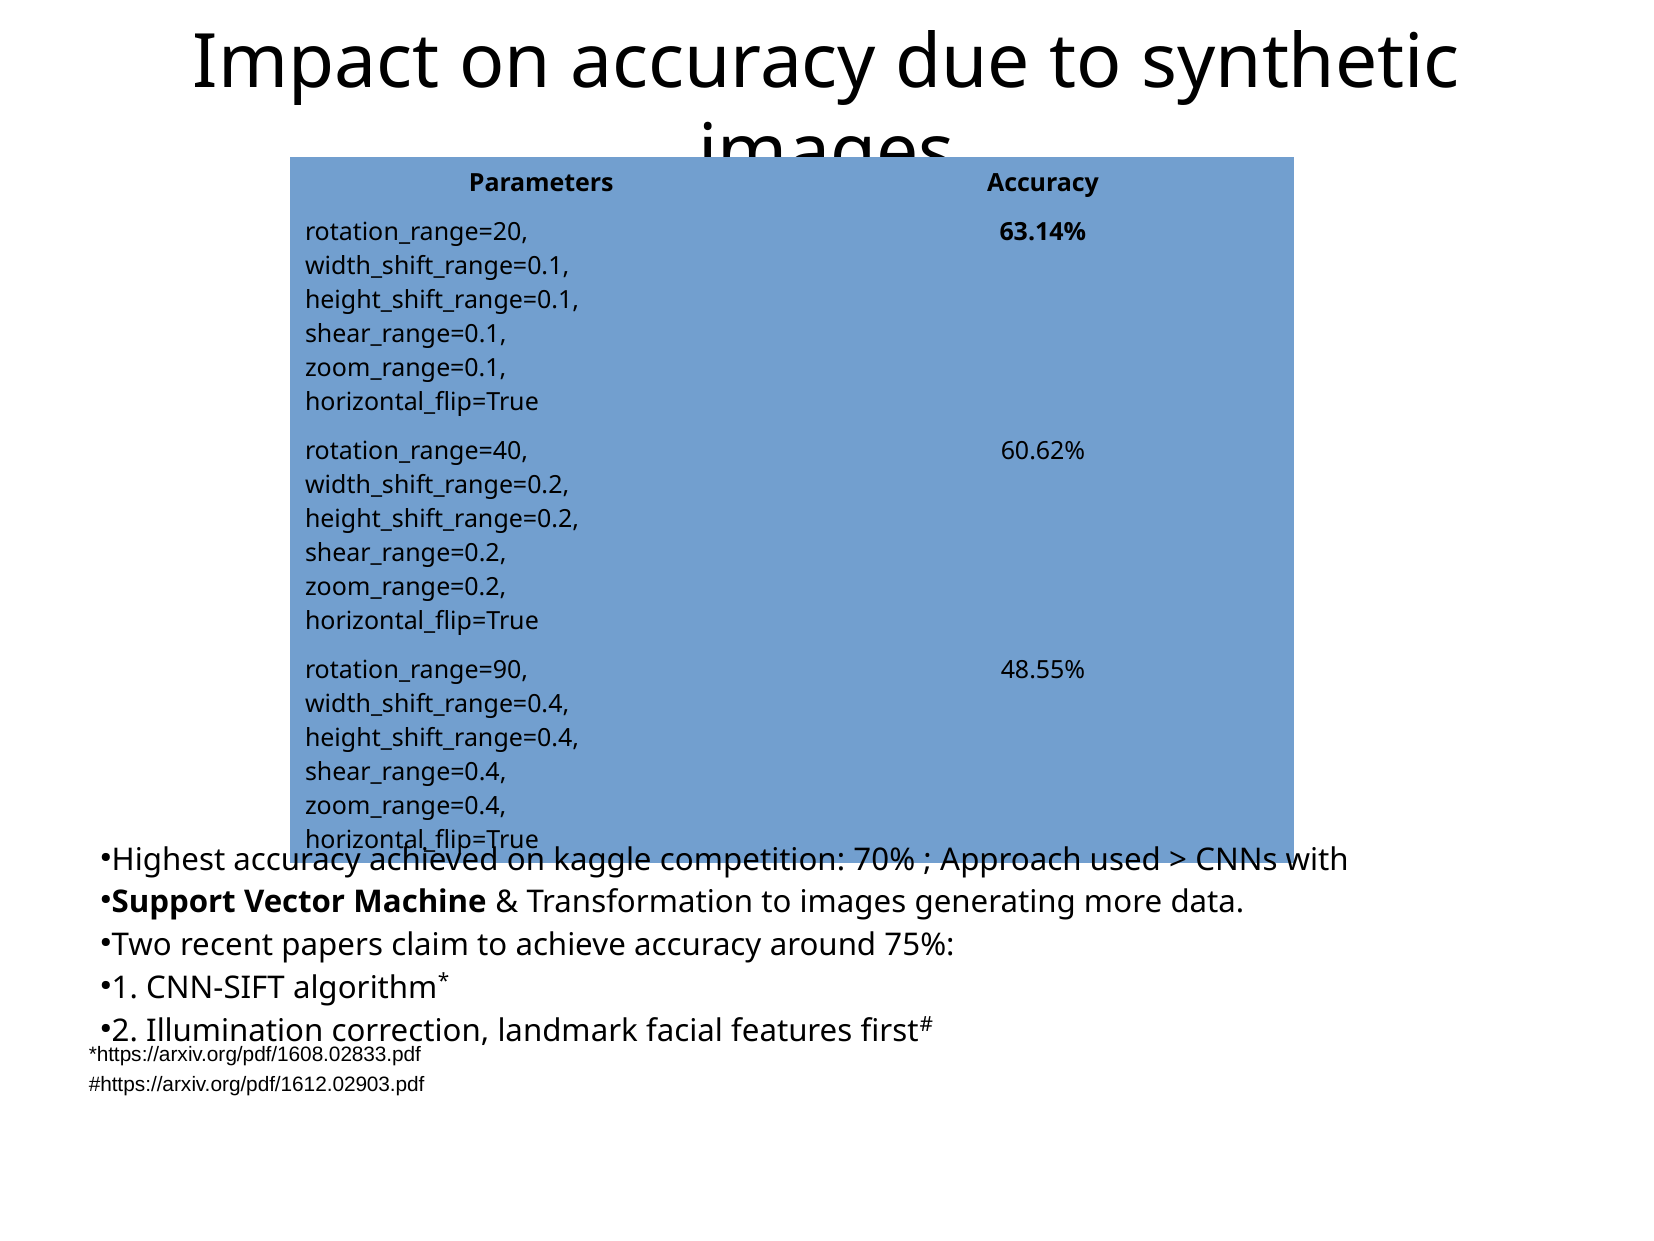

# Impact on accuracy due to synthetic images
| Parameters | Accuracy |
| --- | --- |
| rotation\_range=20, width\_shift\_range=0.1, height\_shift\_range=0.1, shear\_range=0.1, zoom\_range=0.1, horizontal\_flip=True | 63.14% |
| rotation\_range=40, width\_shift\_range=0.2, height\_shift\_range=0.2, shear\_range=0.2, zoom\_range=0.2, horizontal\_flip=True | 60.62% |
| rotation\_range=90, width\_shift\_range=0.4, height\_shift\_range=0.4, shear\_range=0.4, zoom\_range=0.4, horizontal\_flip=True | 48.55% |
Highest accuracy achieved on kaggle competition: 70% ; Approach used > CNNs with
Support Vector Machine & Transformation to images generating more data.
Two recent papers claim to achieve accuracy around 75%:
1. CNN-SIFT algorithm*
2. Illumination correction, landmark facial features first#
*https://arxiv.org/pdf/1608.02833.pdf
#https://arxiv.org/pdf/1612.02903.pdf